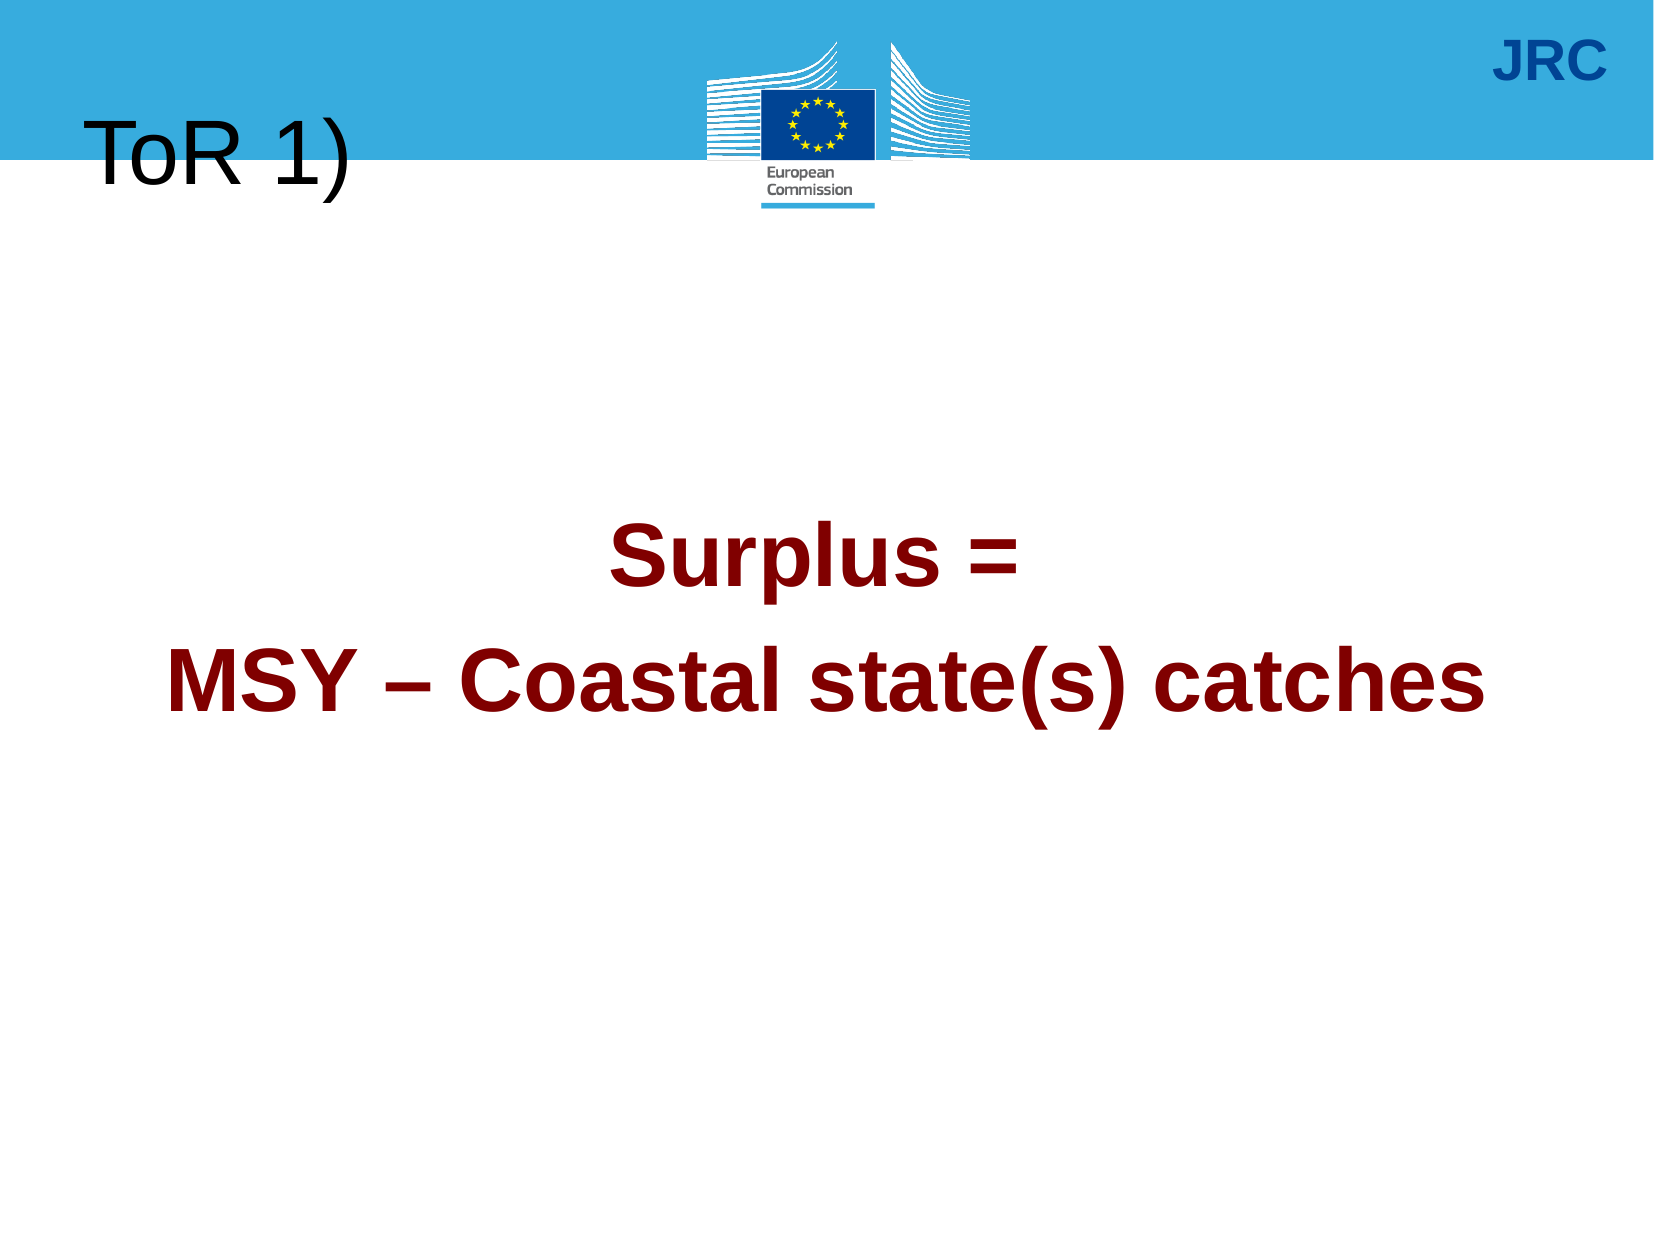

JRC
ToR 1)
# Surplus =
MSY – Coastal state(s) catches